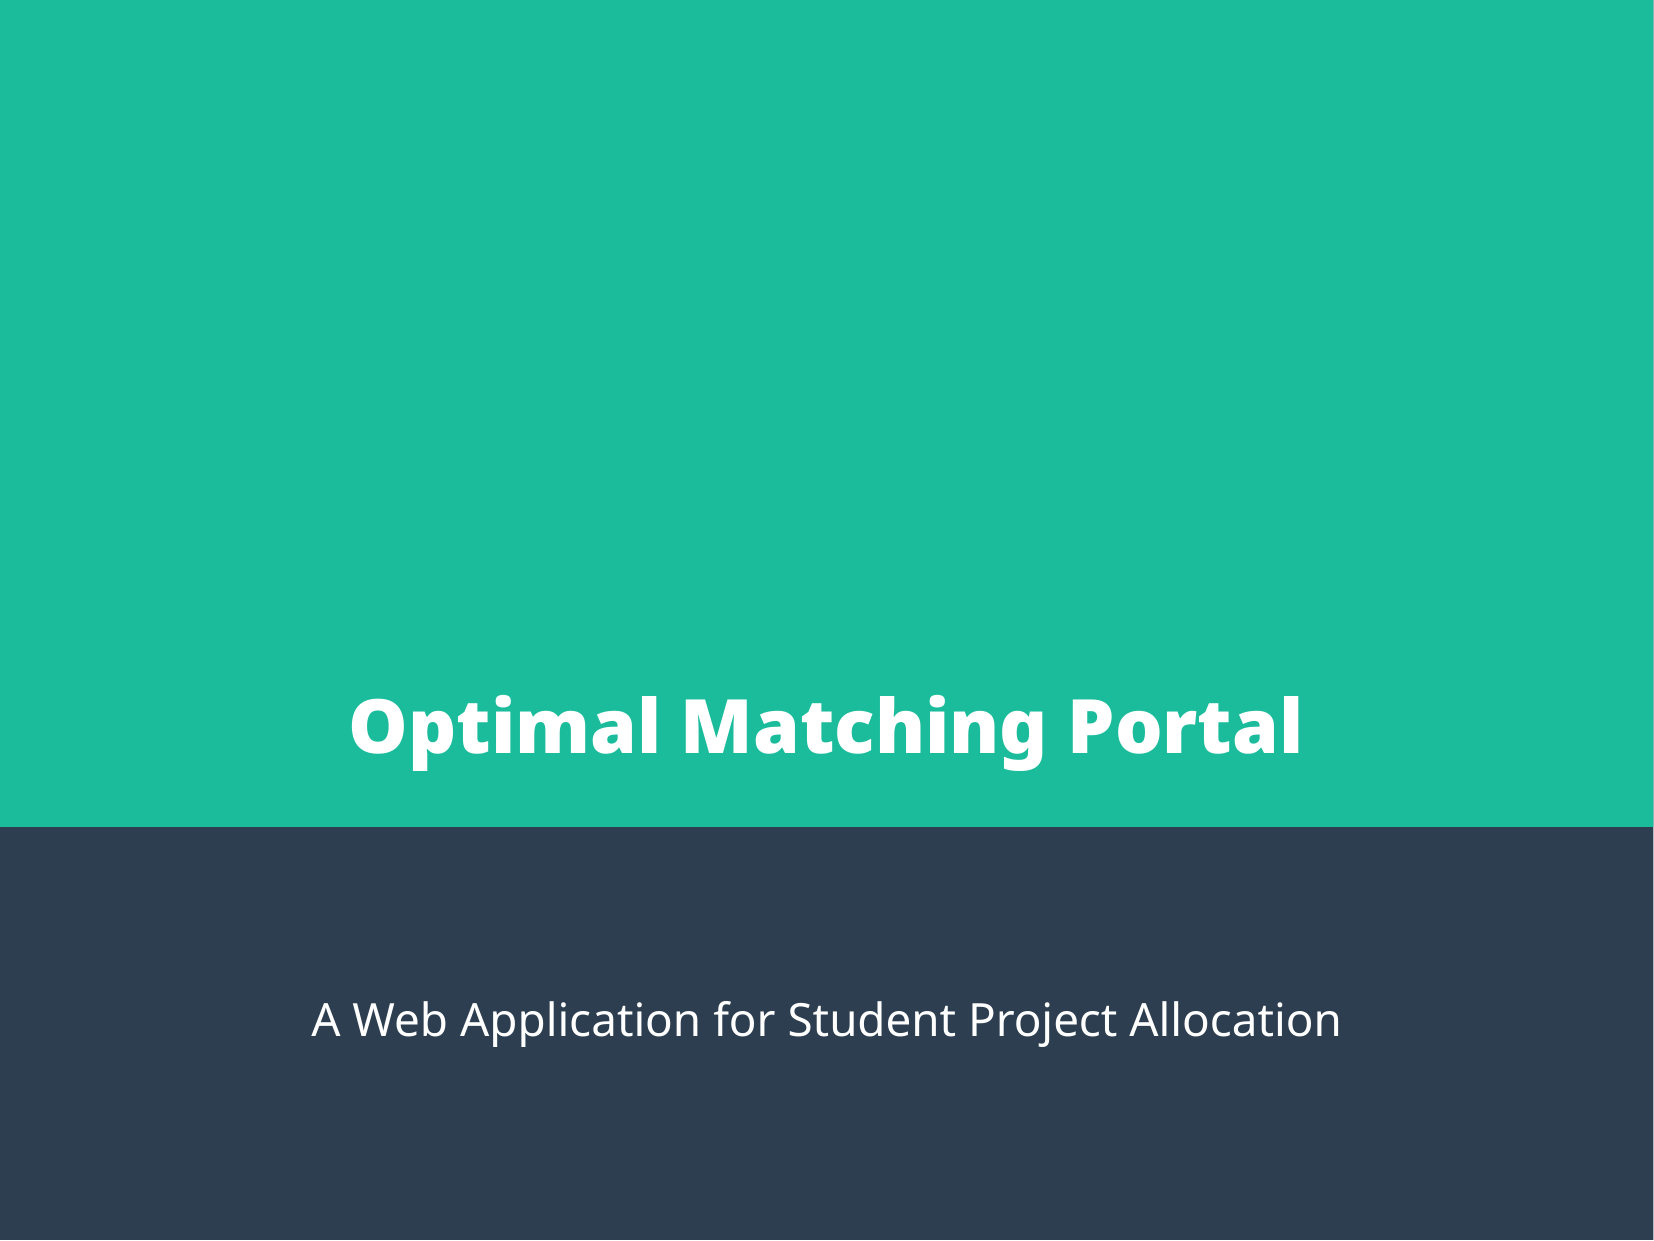

# Optimal Matching Portal
A Web Application for Student Project Allocation